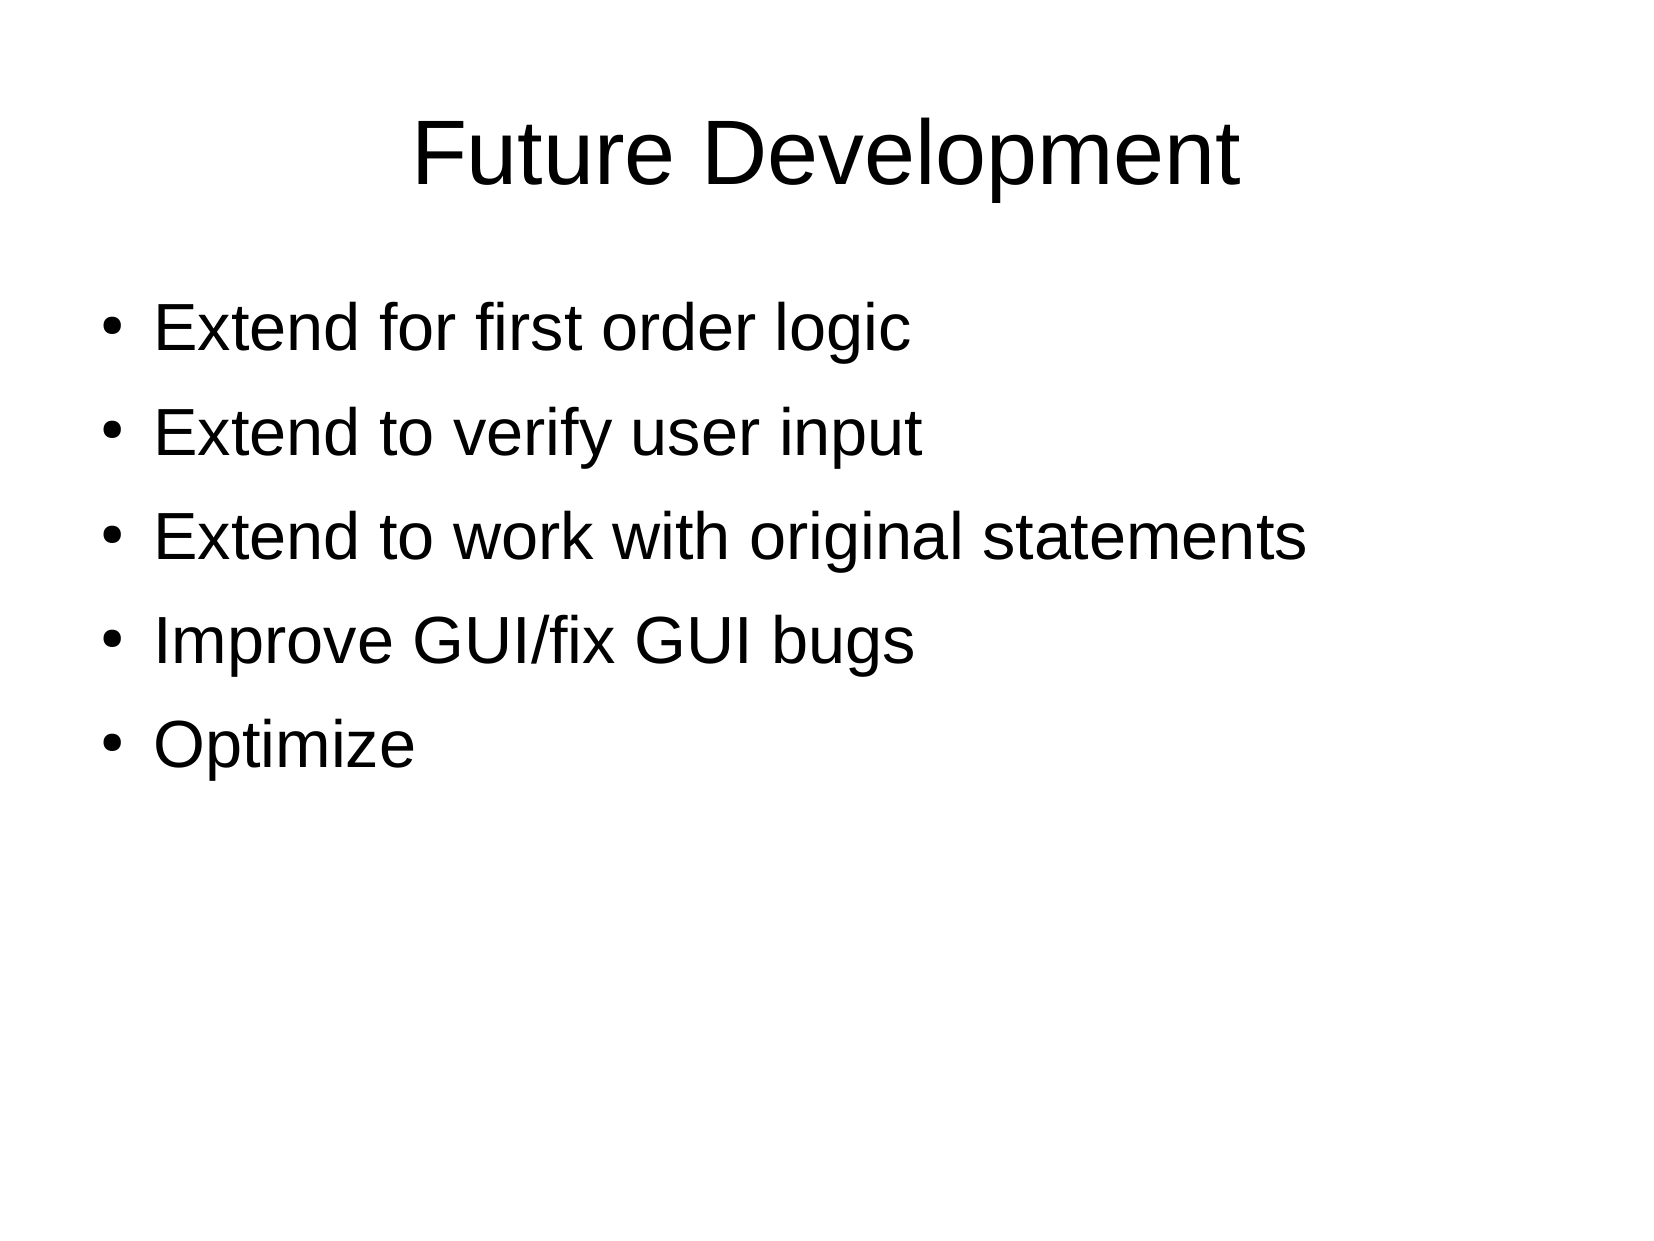

# Future Development
Extend for first order logic
Extend to verify user input
Extend to work with original statements
Improve GUI/fix GUI bugs
Optimize